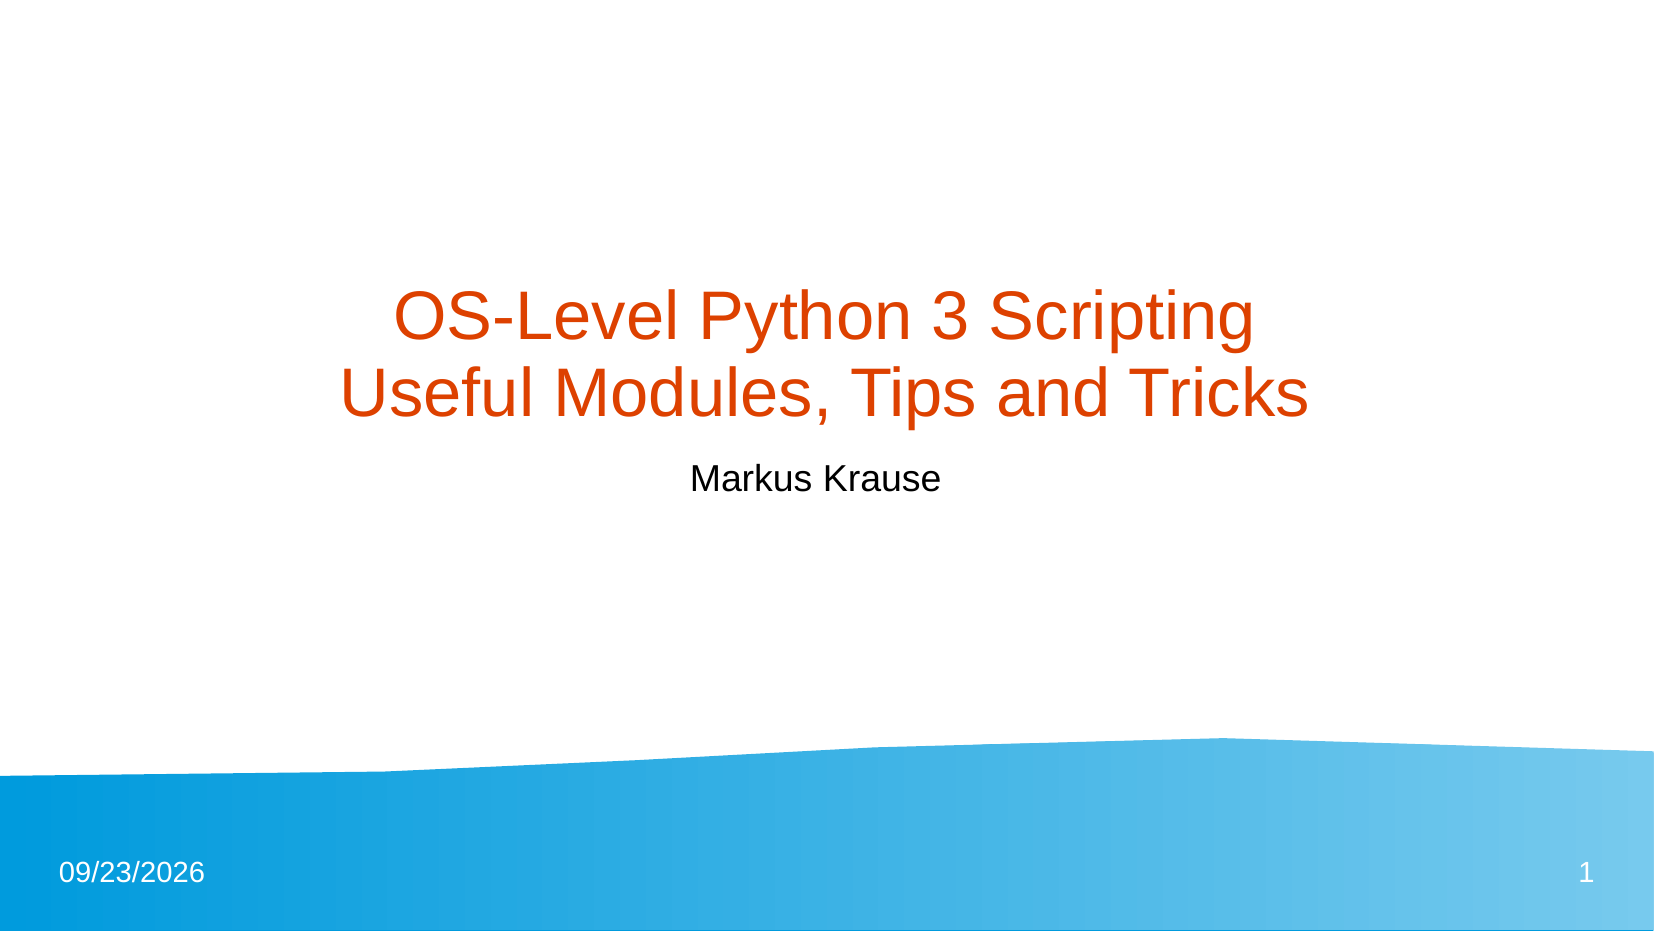

# OS-Level Python 3 Scripting Useful Modules, Tips and Tricks
Markus Krause